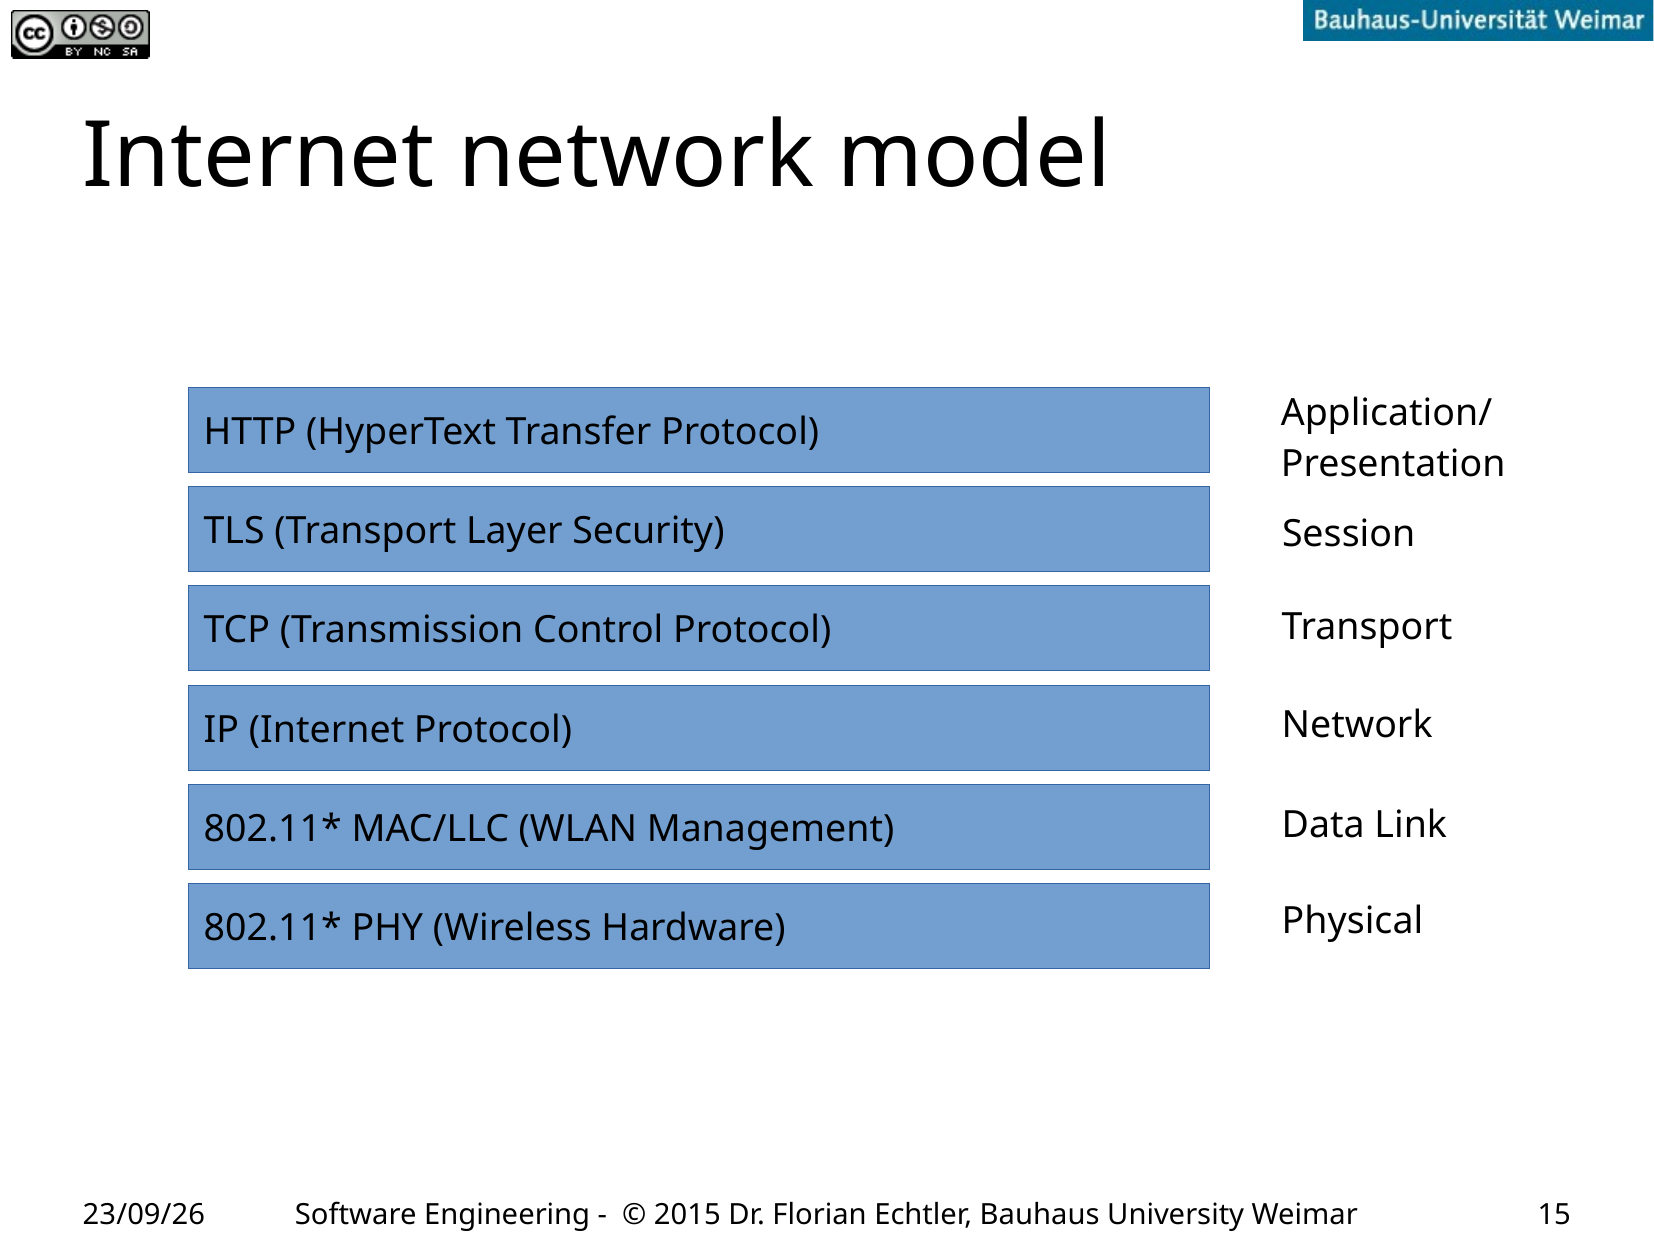

# Internet network model
Application/
Presentation
HTTP (HyperText Transfer Protocol)
TLS (Transport Layer Security)
Session
TCP (Transmission Control Protocol)
Transport
IP (Internet Protocol)
Network
802.11* MAC/LLC (WLAN Management)
Data Link
802.11* PHY (Wireless Hardware)
Physical
Software Engineering - © 2015 Dr. Florian Echtler, Bauhaus University Weimar
15